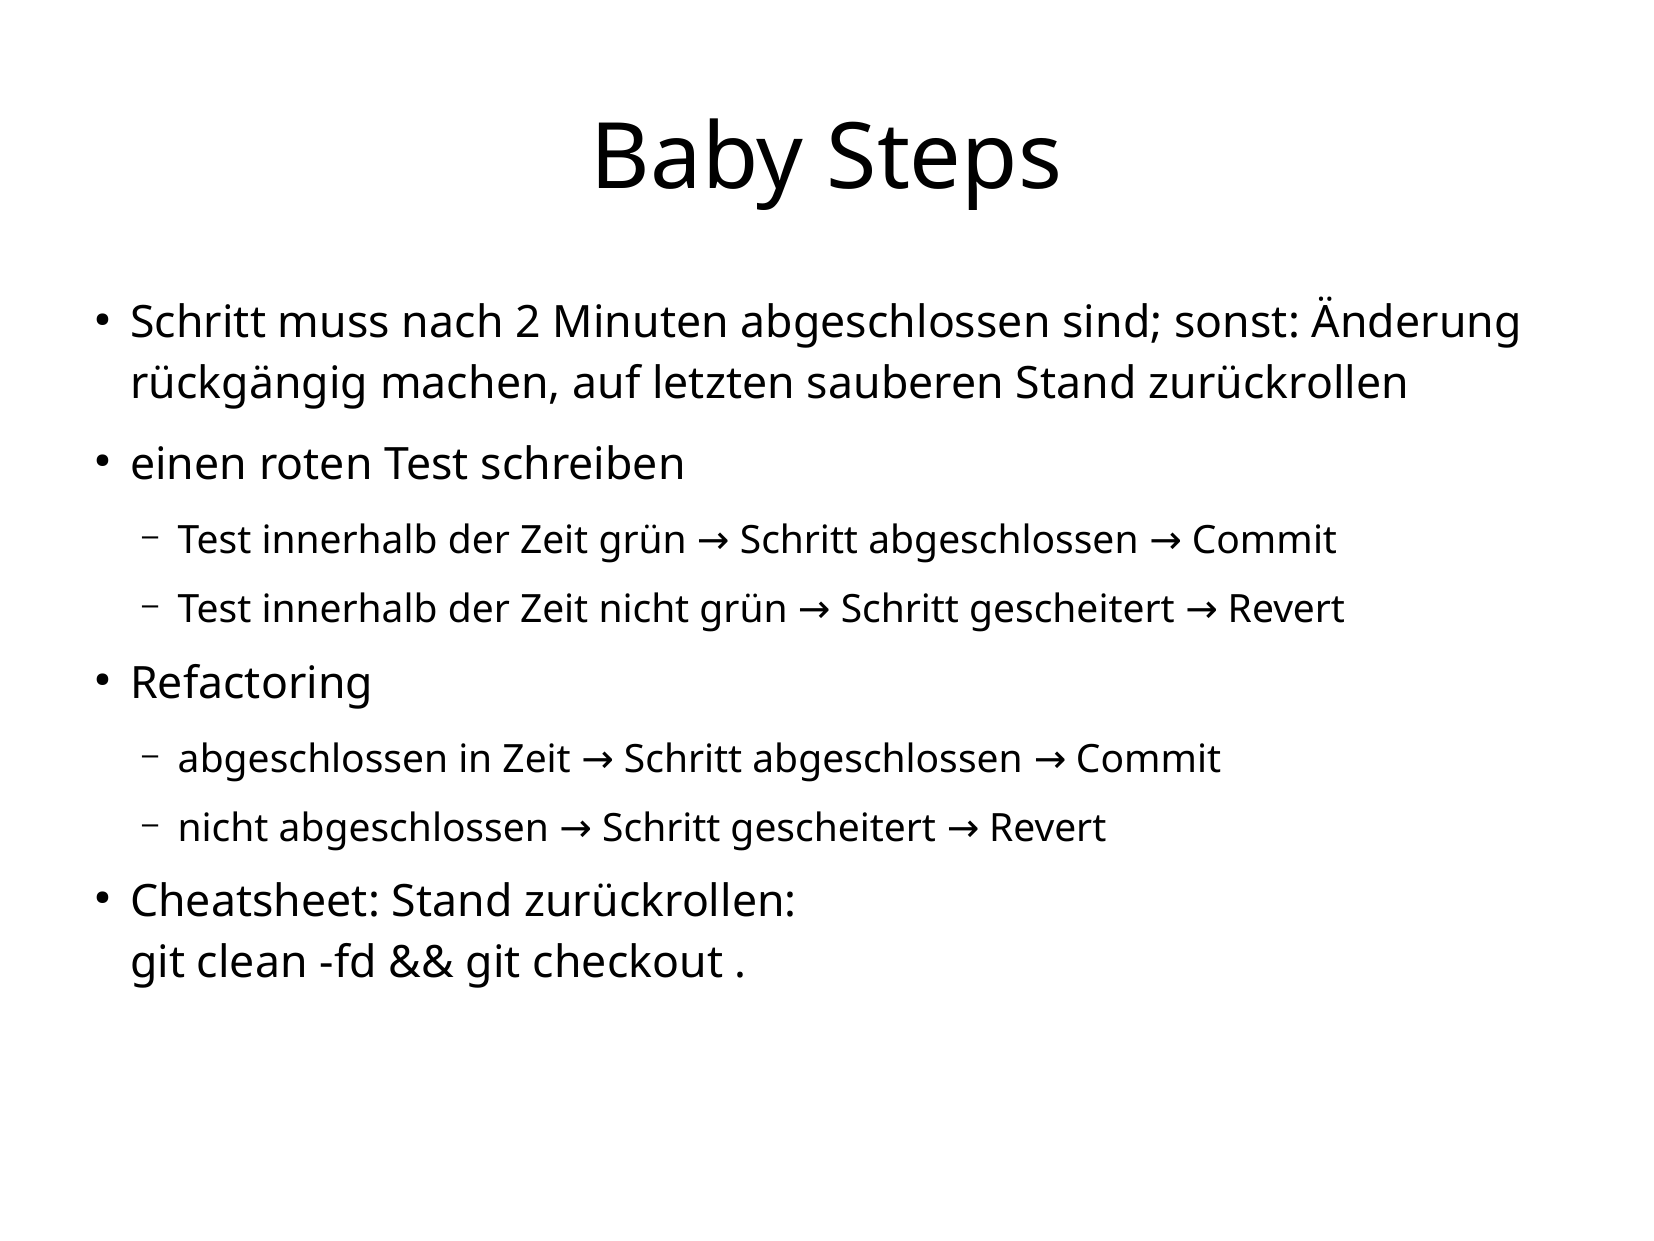

# Baby Steps
Schritt muss nach 2 Minuten abgeschlossen sind; sonst: Änderung rückgängig machen, auf letzten sauberen Stand zurückrollen
einen roten Test schreiben
Test innerhalb der Zeit grün → Schritt abgeschlossen → Commit
Test innerhalb der Zeit nicht grün → Schritt gescheitert → Revert
Refactoring
abgeschlossen in Zeit → Schritt abgeschlossen → Commit
nicht abgeschlossen → Schritt gescheitert → Revert
Cheatsheet: Stand zurückrollen:
git clean -fd && git checkout .